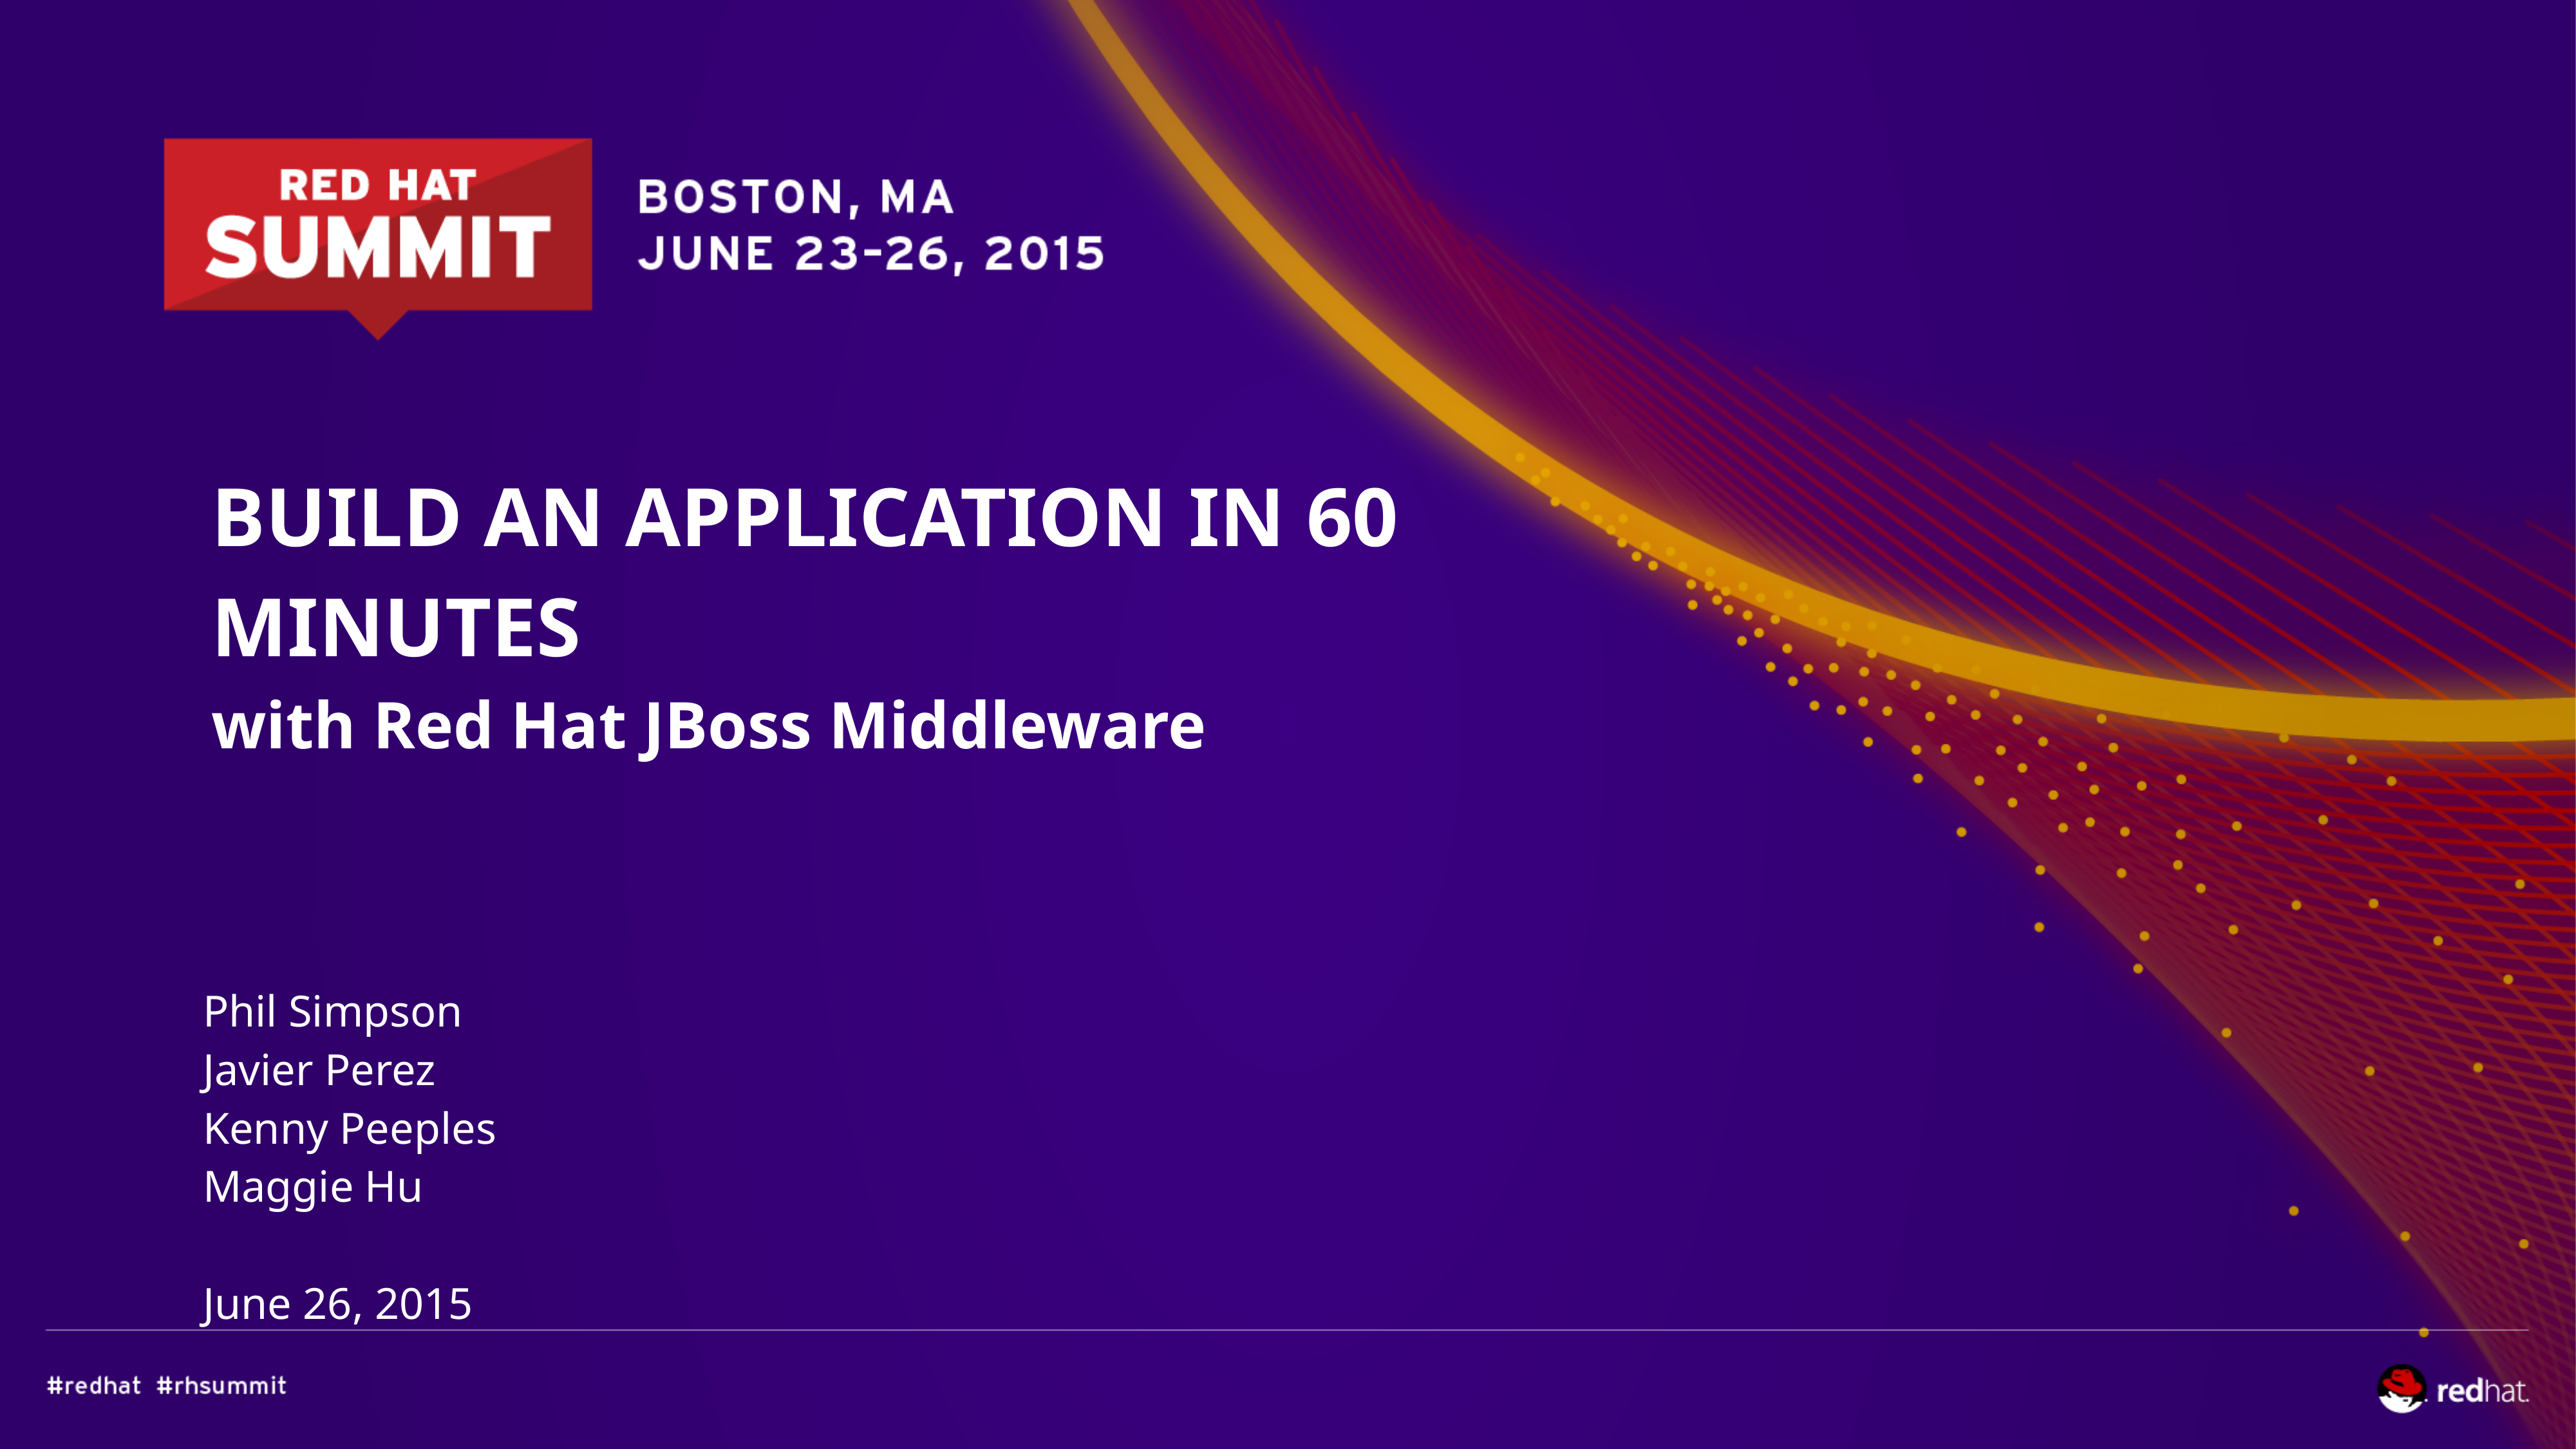

BUILD AN APPLICATION IN 60 MINUTES
with Red Hat JBoss Middleware
Phil Simpson
Javier Perez
Kenny Peeples
Maggie Hu
June 26, 2015